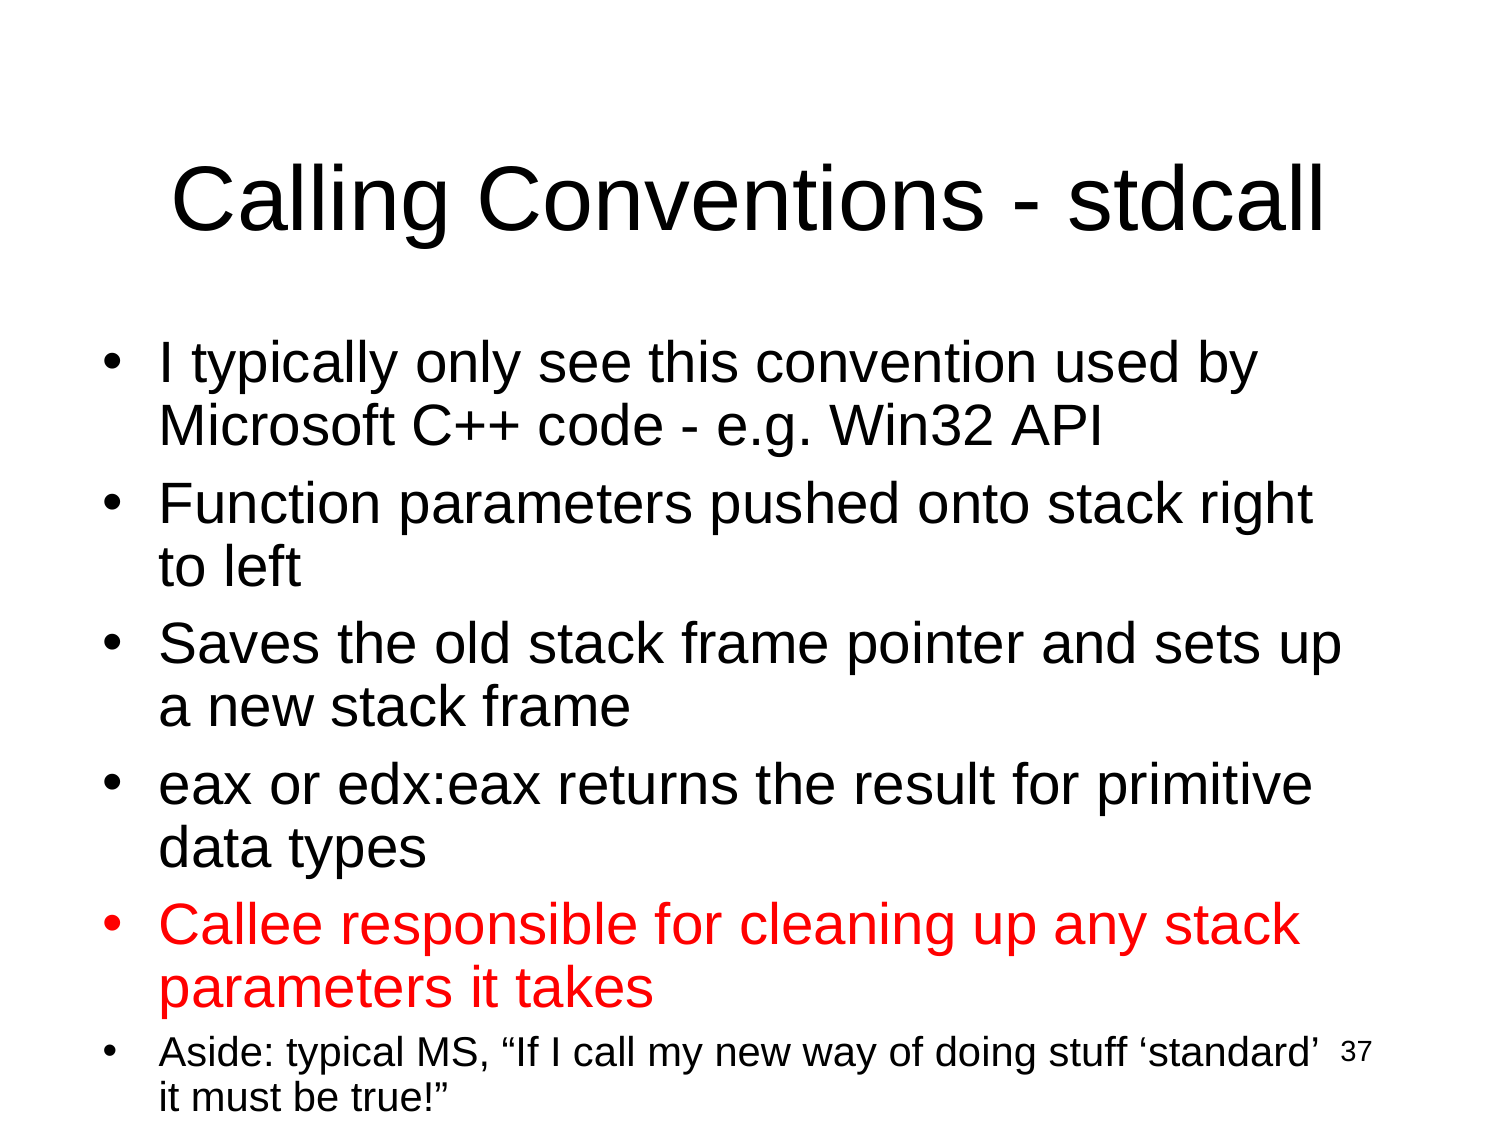

# Calling Conventions - stdcall
I typically only see this convention used by Microsoft C++ code - e.g. Win32 API
Function parameters pushed onto stack right to left
Saves the old stack frame pointer and sets up a new stack frame
eax or edx:eax returns the result for primitive data types
Callee responsible for cleaning up any stack parameters it takes
Aside: typical MS, “If I call my new way of doing stuff ‘standard’ it must be true!”